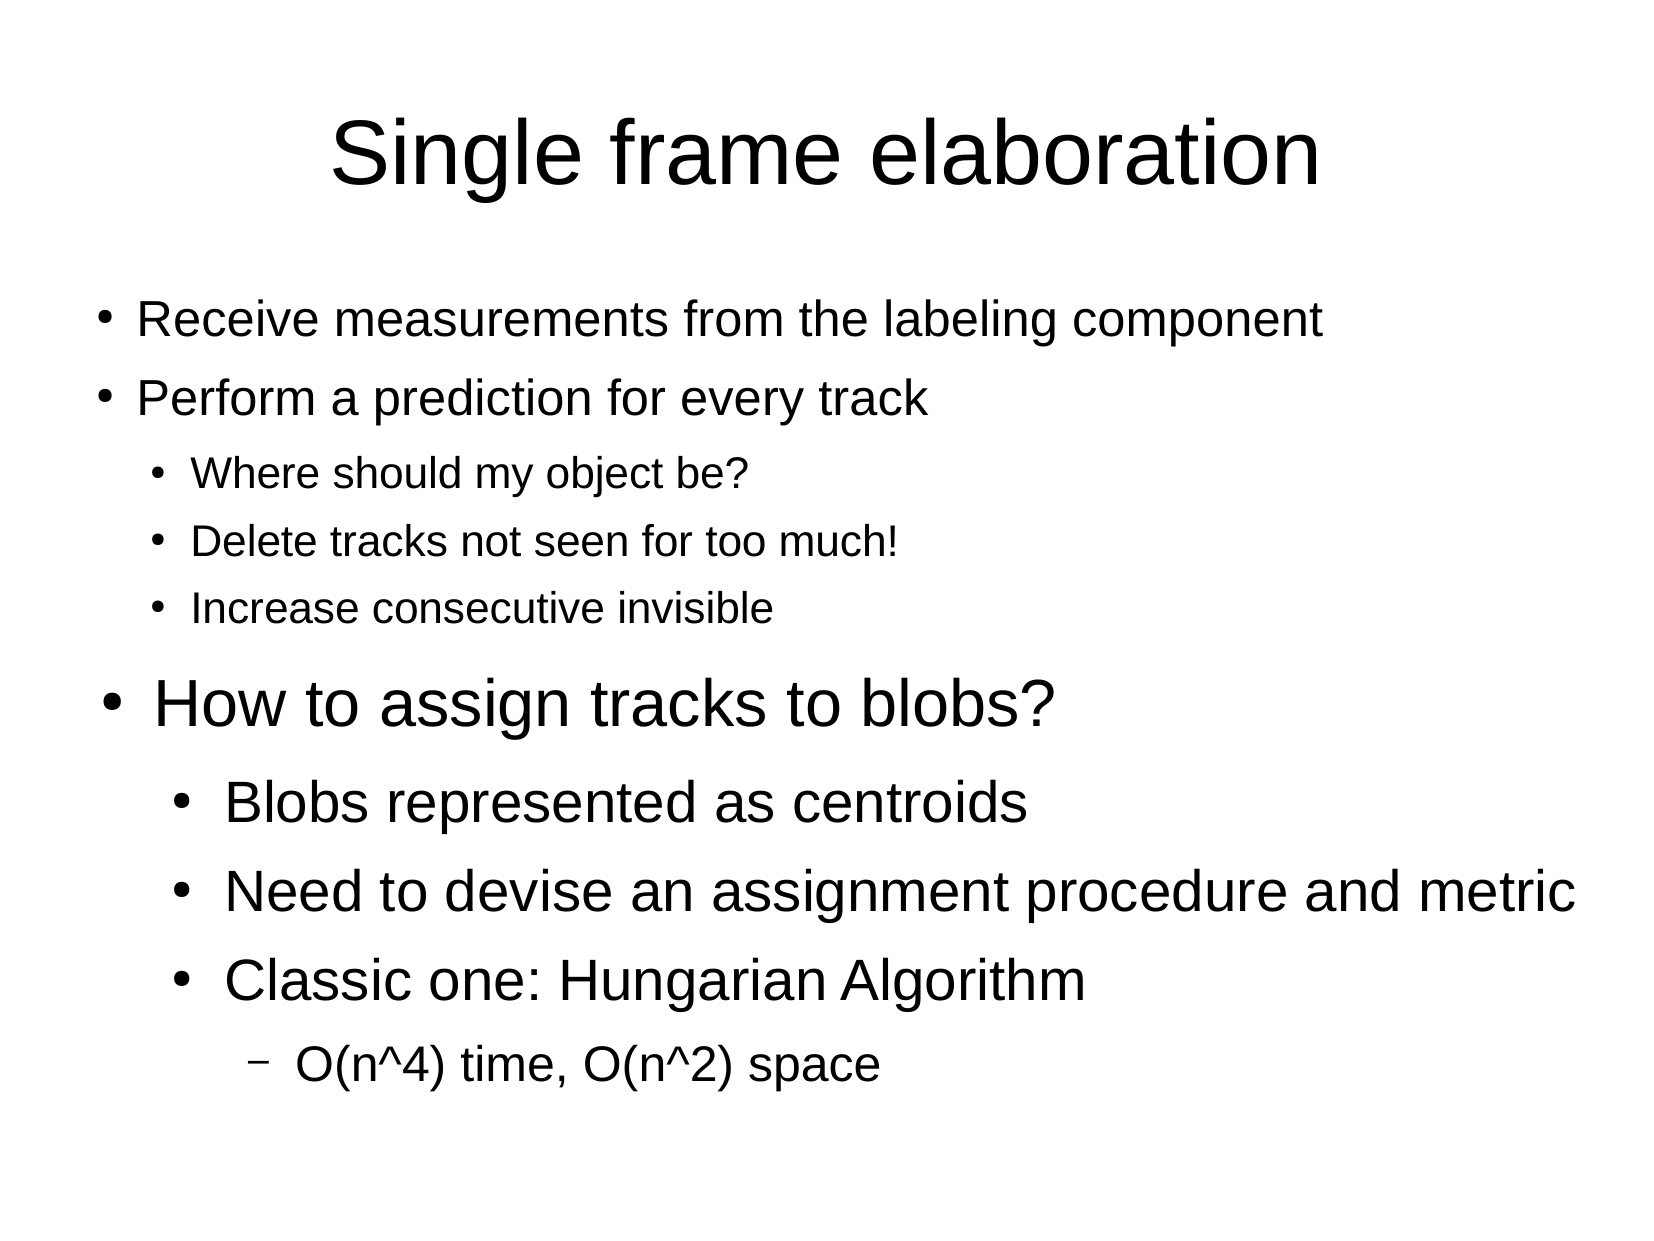

# Single frame elaboration
Receive measurements from the labeling component
Perform a prediction for every track
Where should my object be?
Delete tracks not seen for too much!
Increase consecutive invisible
How to assign tracks to blobs?
Blobs represented as centroids
Need to devise an assignment procedure and metric
Classic one: Hungarian Algorithm
O(n^4) time, O(n^2) space